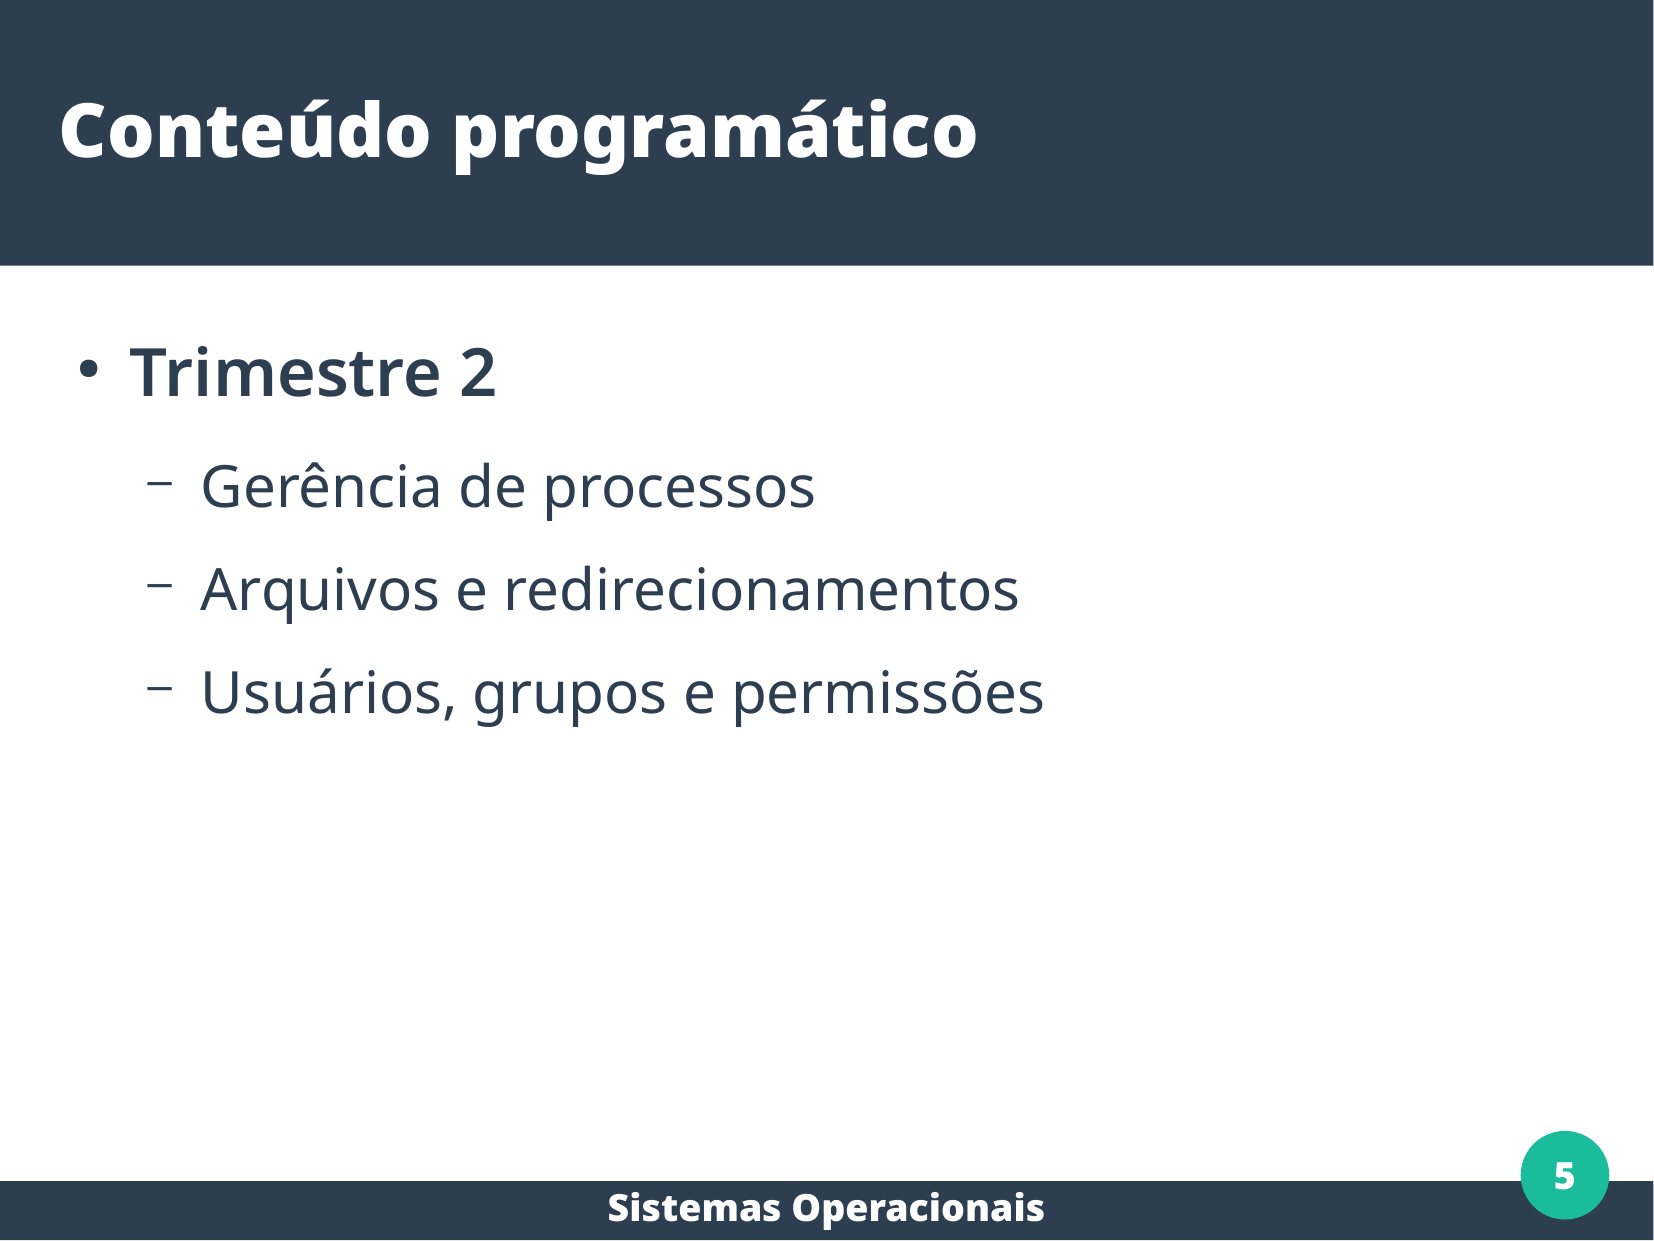

# Conteúdo programático
Trimestre 2
Gerência de processos
Arquivos e redirecionamentos
Usuários, grupos e permissões
5
Sistemas Operacionais